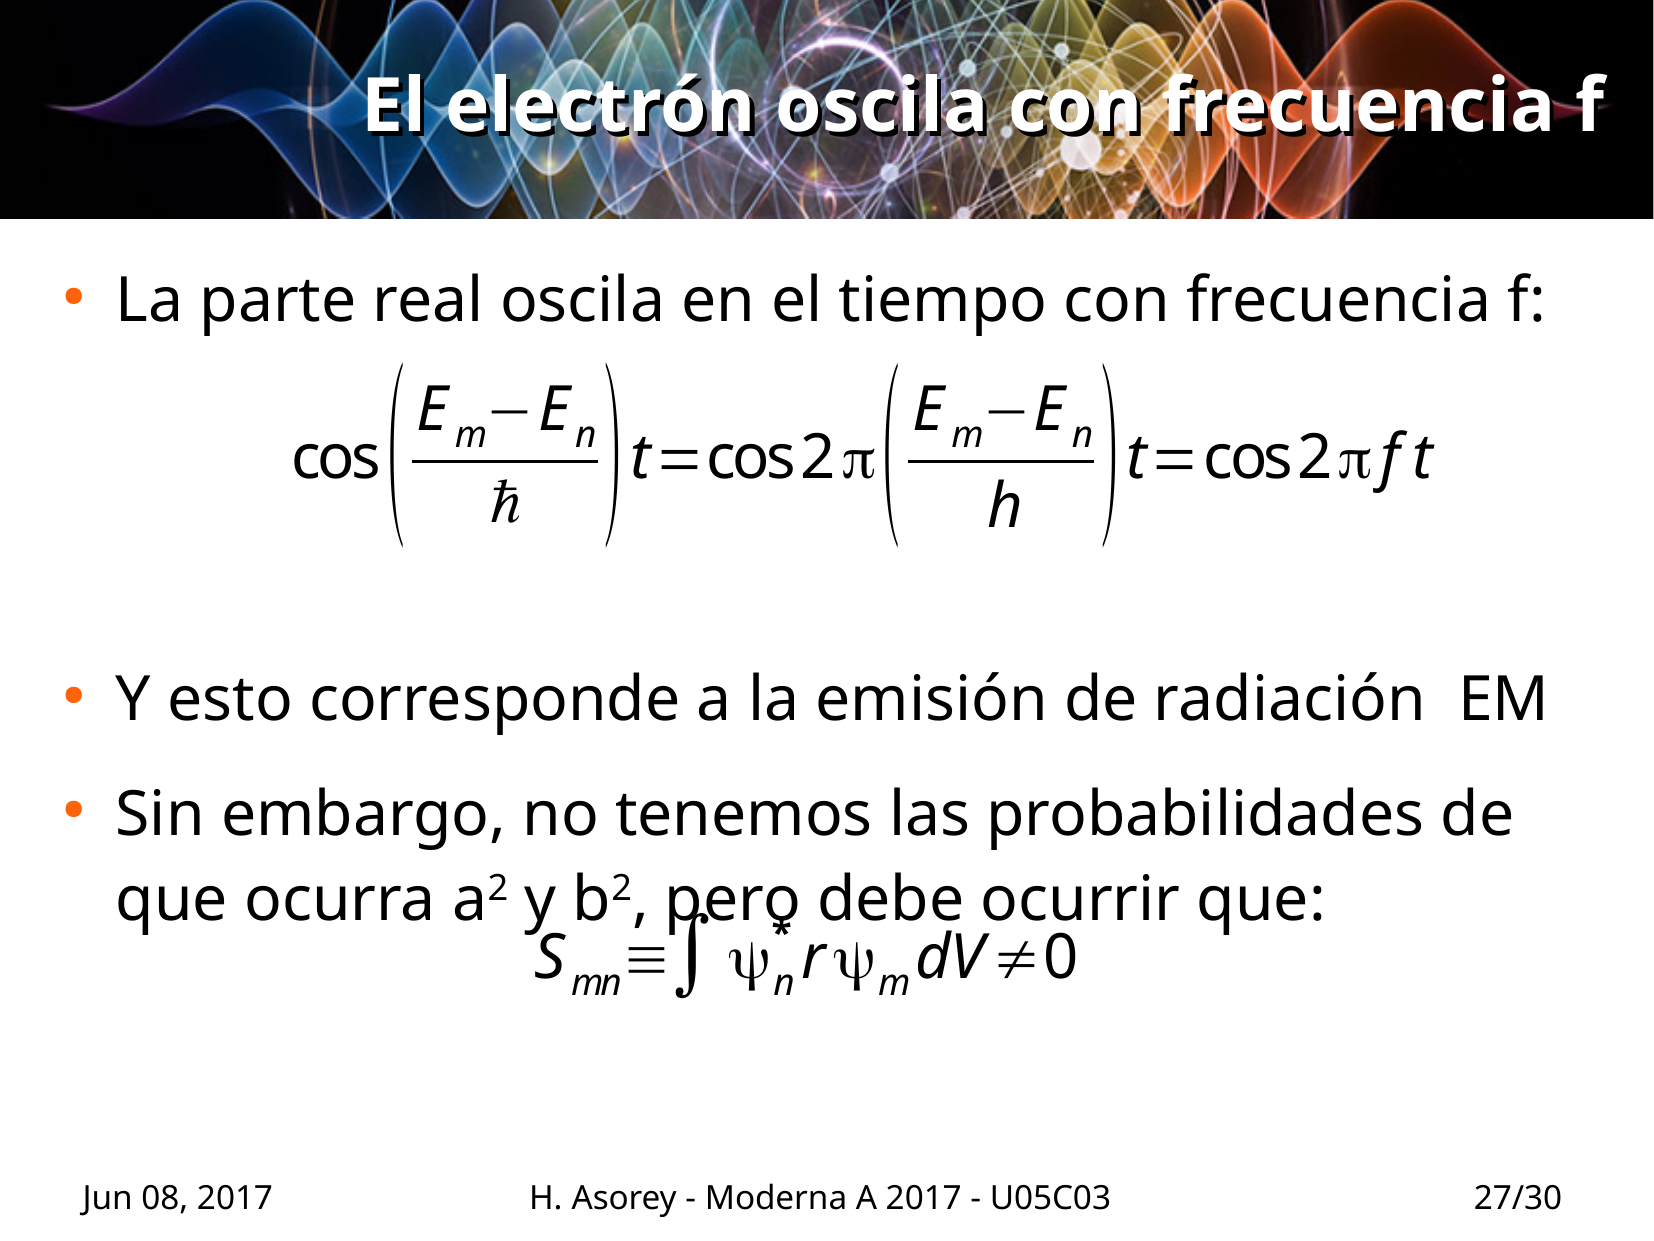

# El electrón oscila con frecuencia f
La parte real oscila en el tiempo con frecuencia f:
Y esto corresponde a la emisión de radiación EM
Sin embargo, no tenemos las probabilidades de que ocurra a2 y b2, pero debe ocurrir que:
Jun 08, 2017
H. Asorey - Moderna A 2017 - U05C03
27